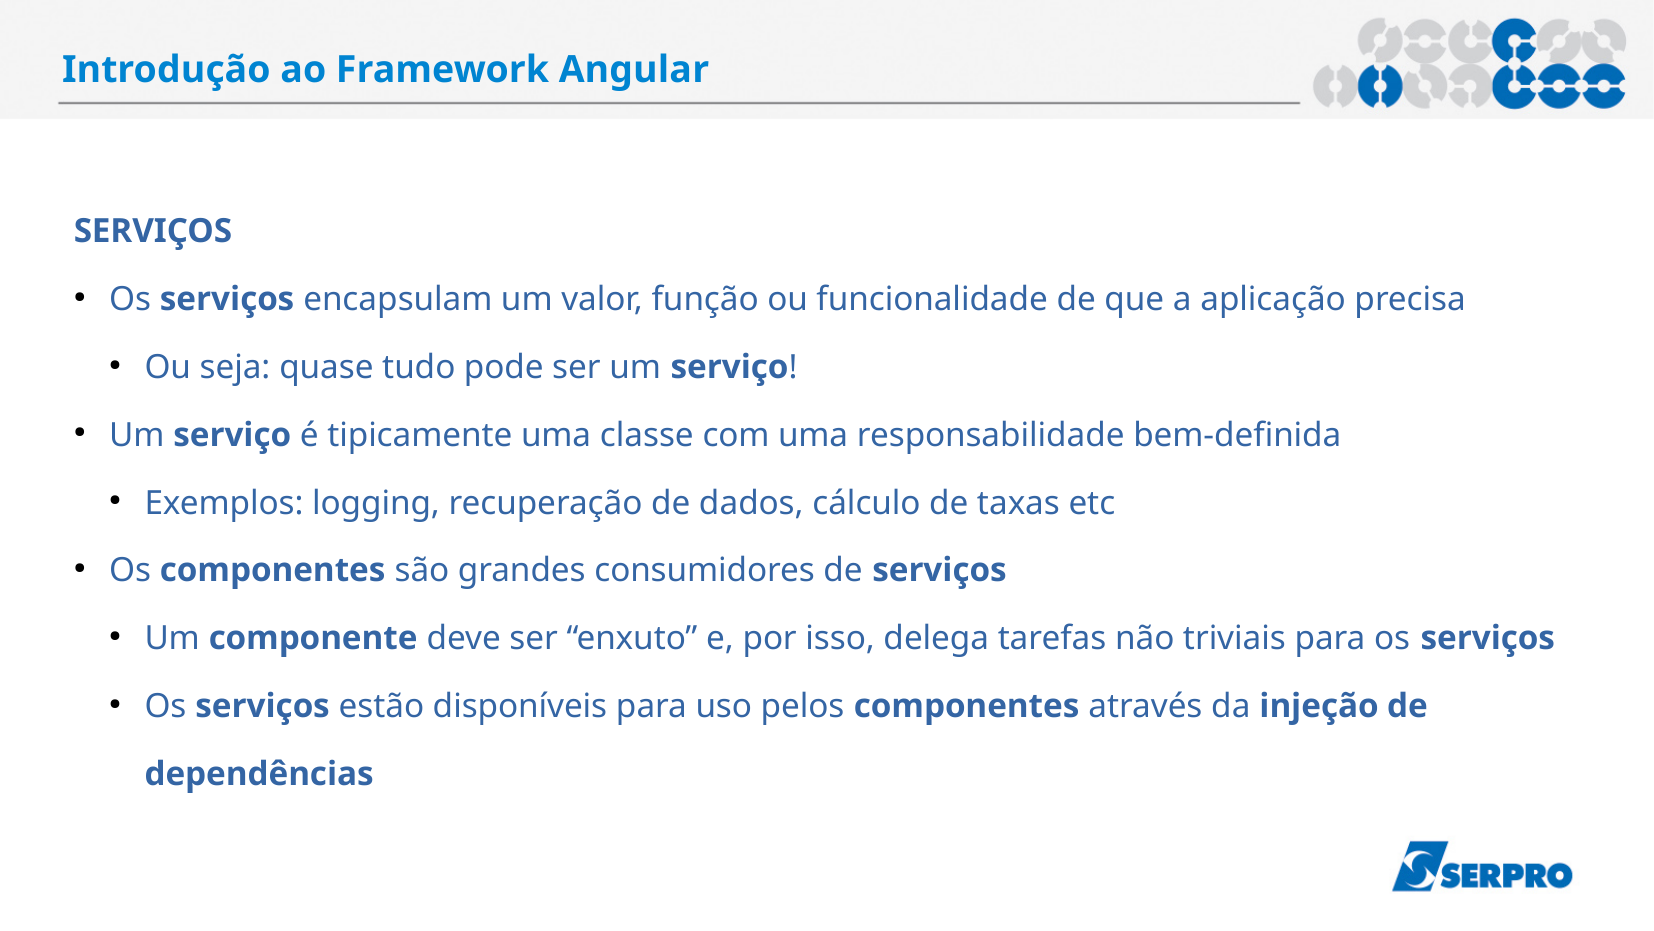

Introdução ao Framework Angular
SERVIÇOS
Os serviços encapsulam um valor, função ou funcionalidade de que a aplicação precisa
Ou seja: quase tudo pode ser um serviço!
Um serviço é tipicamente uma classe com uma responsabilidade bem-definida
Exemplos: logging, recuperação de dados, cálculo de taxas etc
Os componentes são grandes consumidores de serviços
Um componente deve ser “enxuto” e, por isso, delega tarefas não triviais para os serviços
Os serviços estão disponíveis para uso pelos componentes através da injeção de dependências